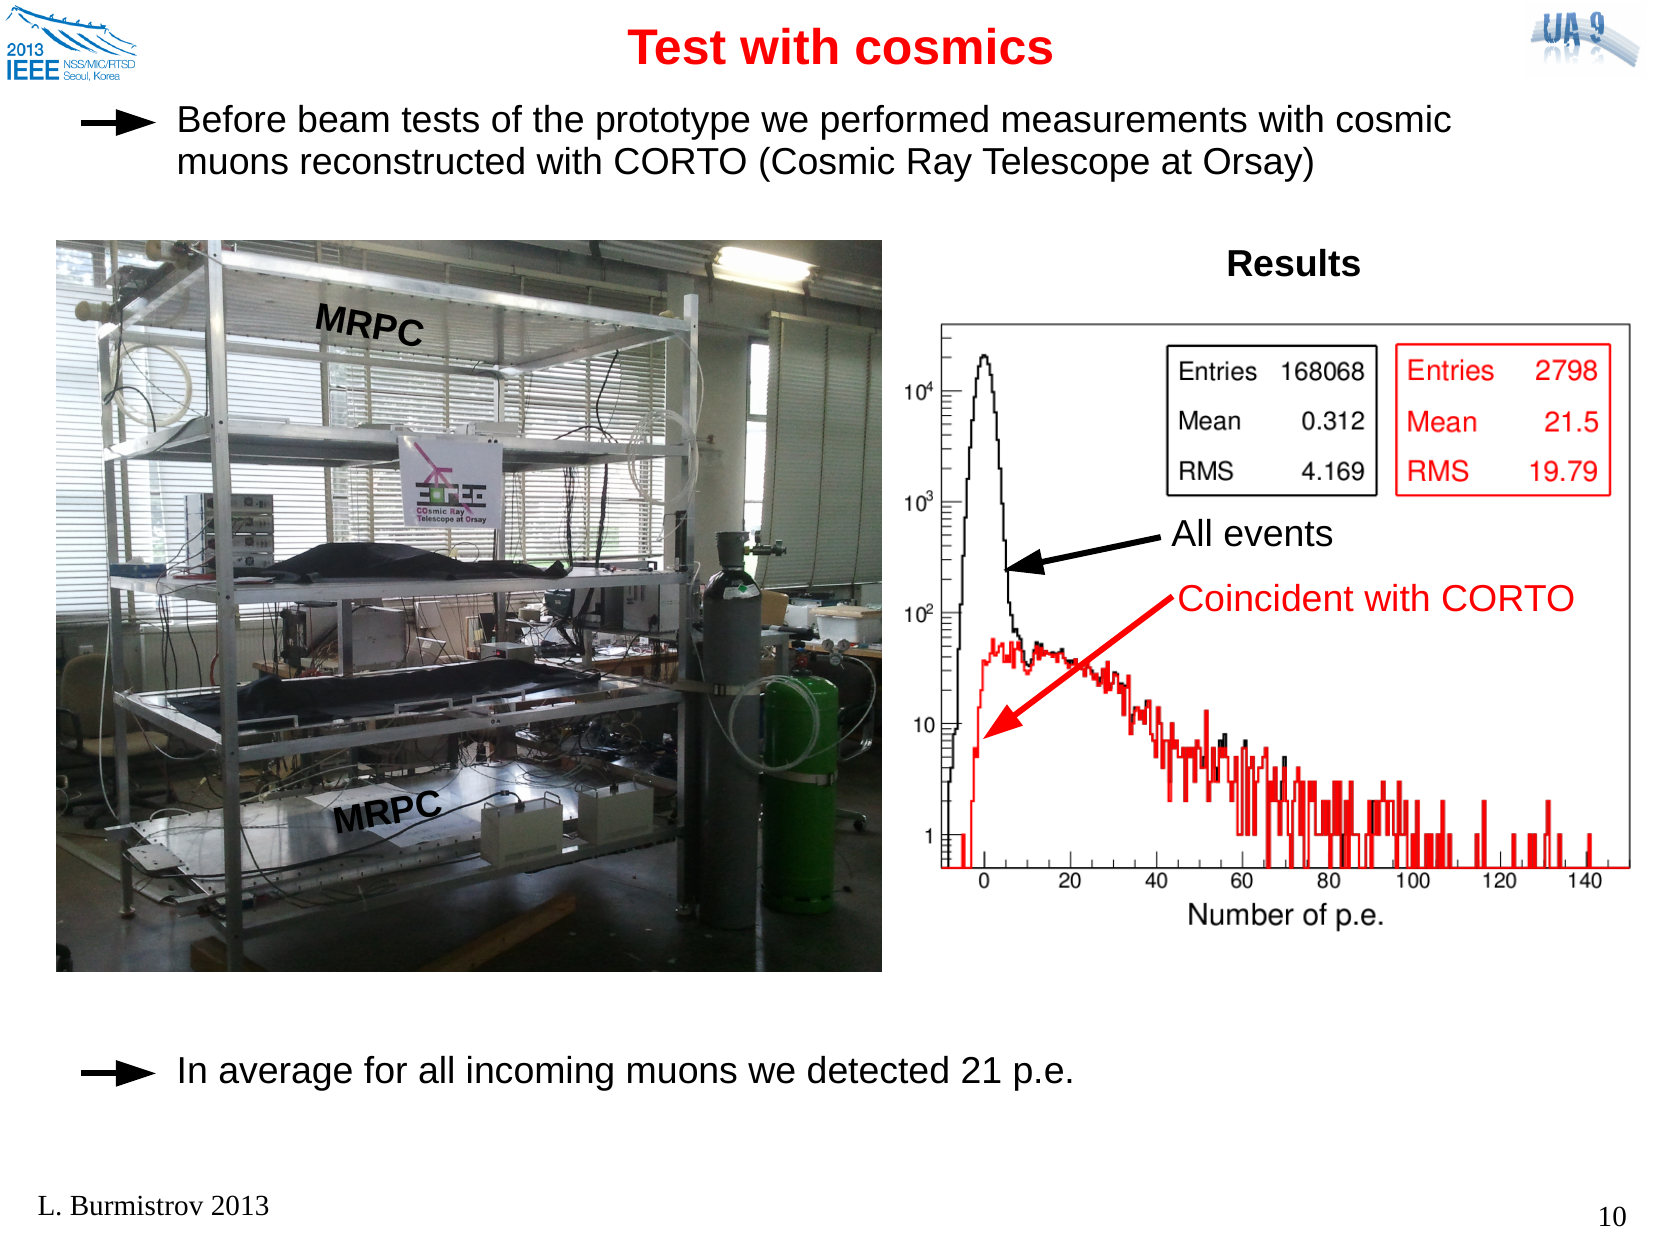

Test with cosmics
Before beam tests of the prototype we performed measurements with cosmic muons reconstructed with CORTO (Cosmic Ray Telescope at Orsay)
Results
MRPC
All events
Coincident with CORTO
MRPC
In average for all incoming muons we detected 21 p.e.
L. Burmistrov 2013
10